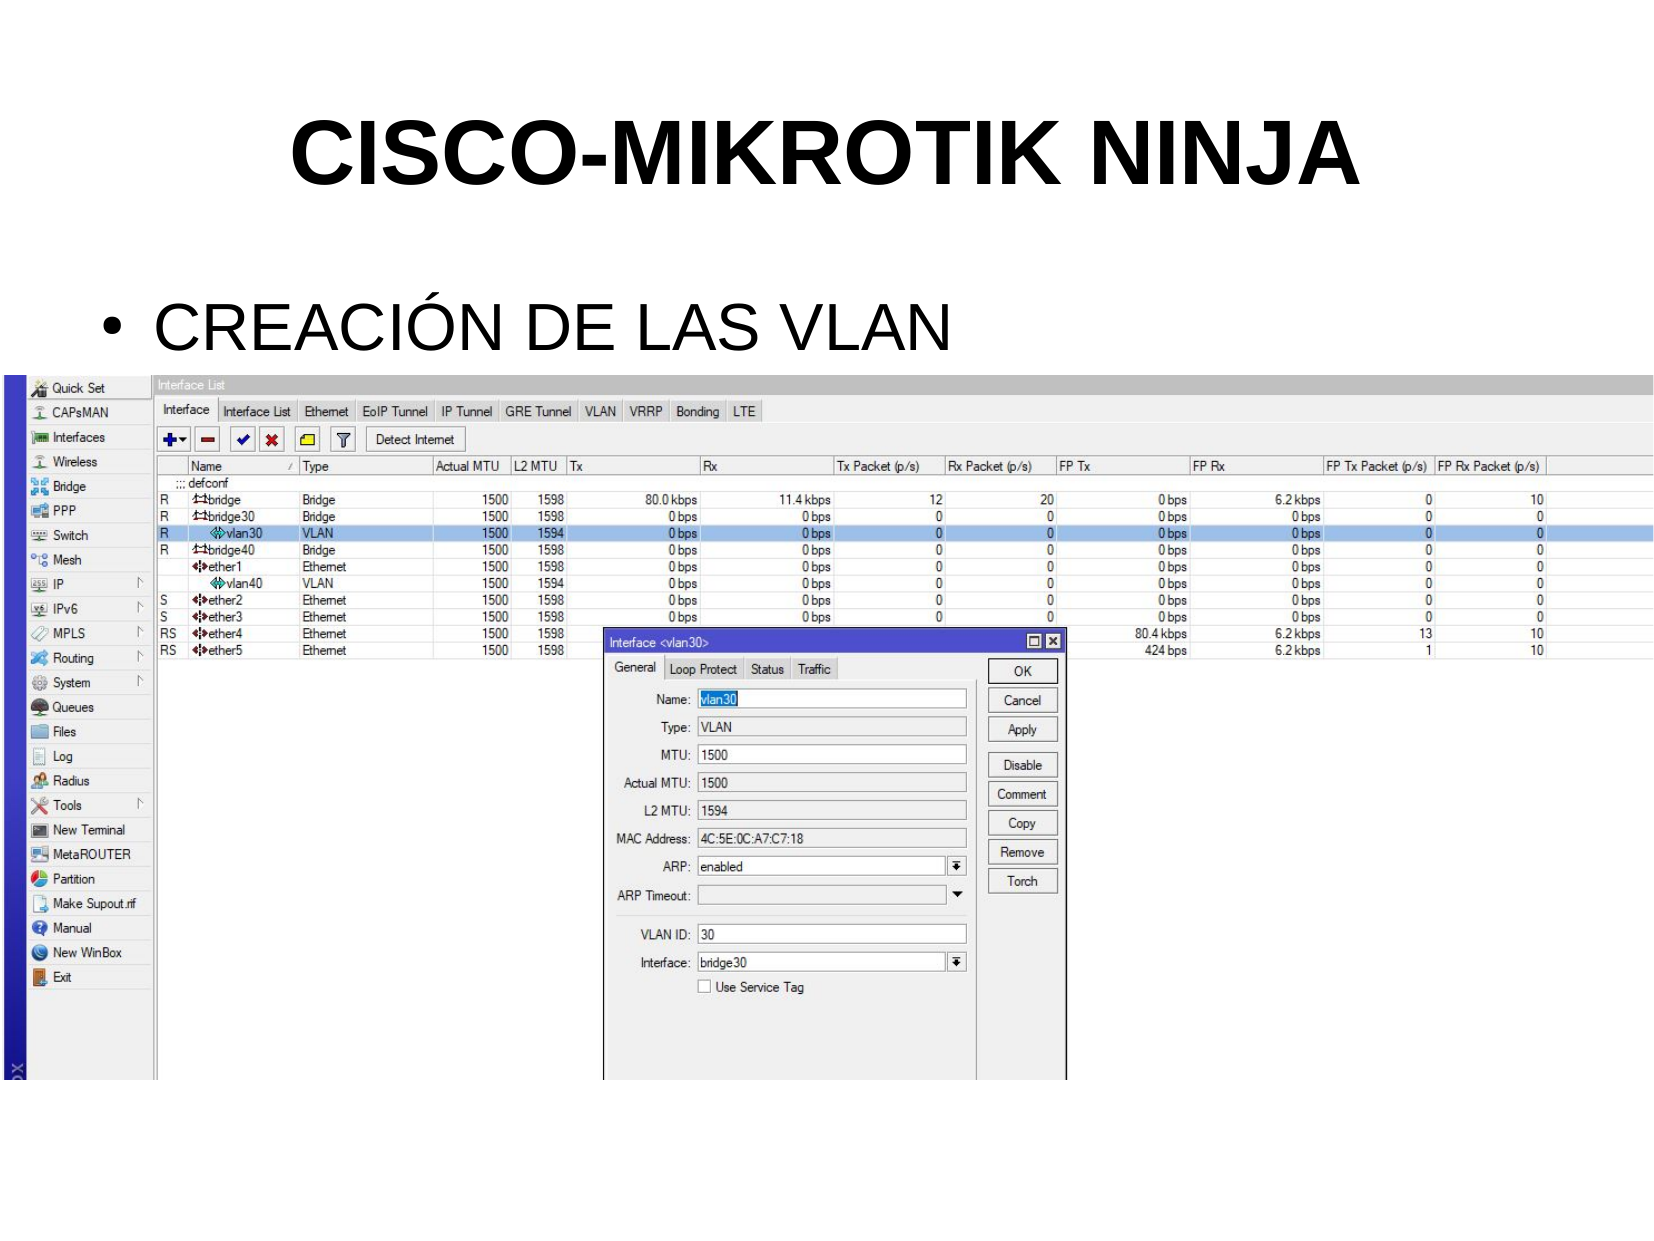

# CISCO-MIKROTIK NINJA
CREACIÓN DE LAS VLAN